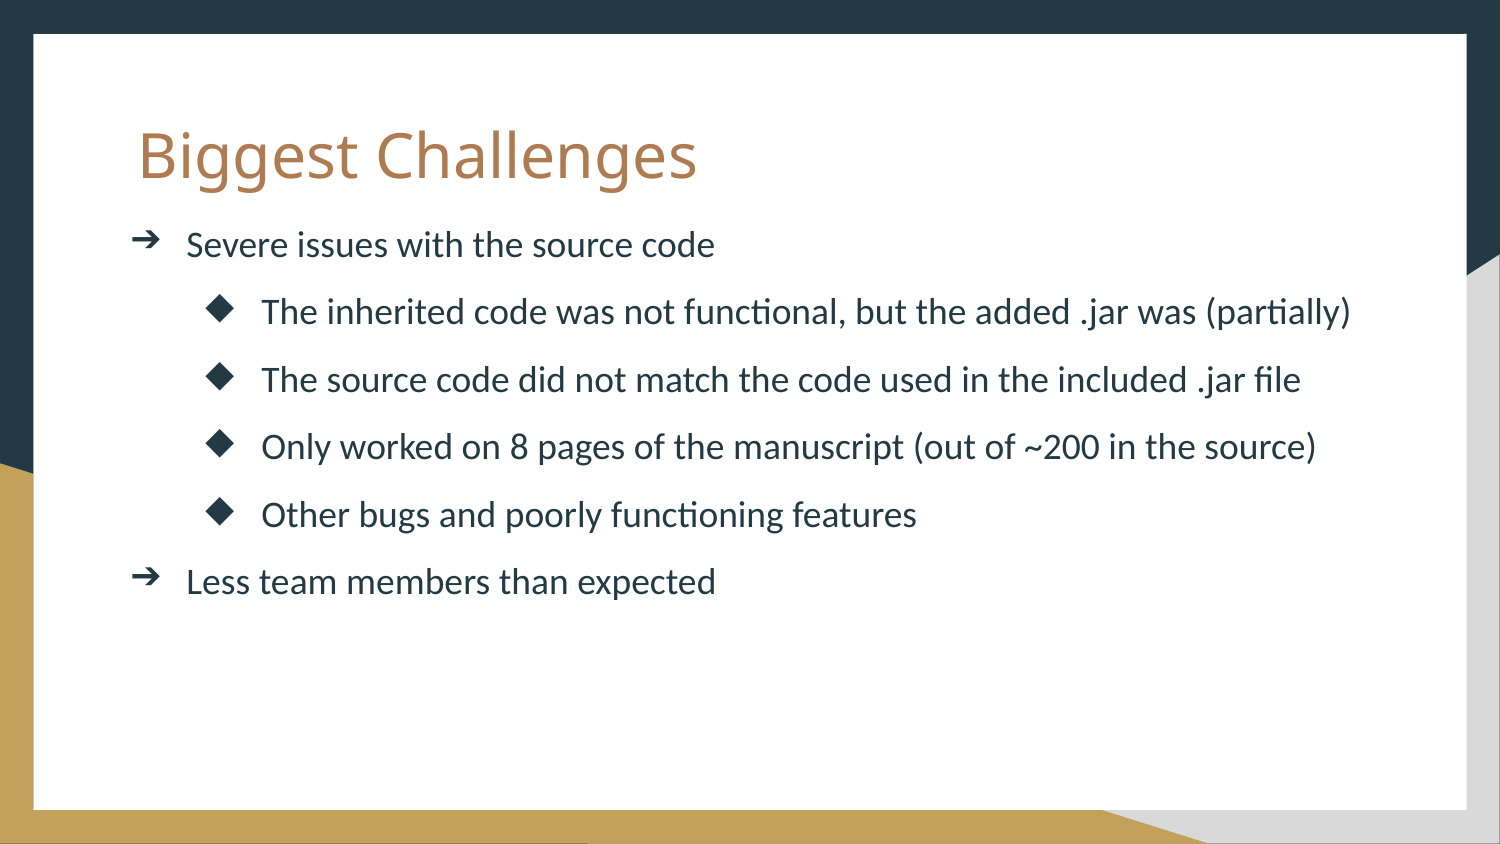

# Biggest Challenges
Severe issues with the source code
The inherited code was not functional, but the added .jar was (partially)
The source code did not match the code used in the included .jar file
Only worked on 8 pages of the manuscript (out of ~200 in the source)
Other bugs and poorly functioning features
Less team members than expected